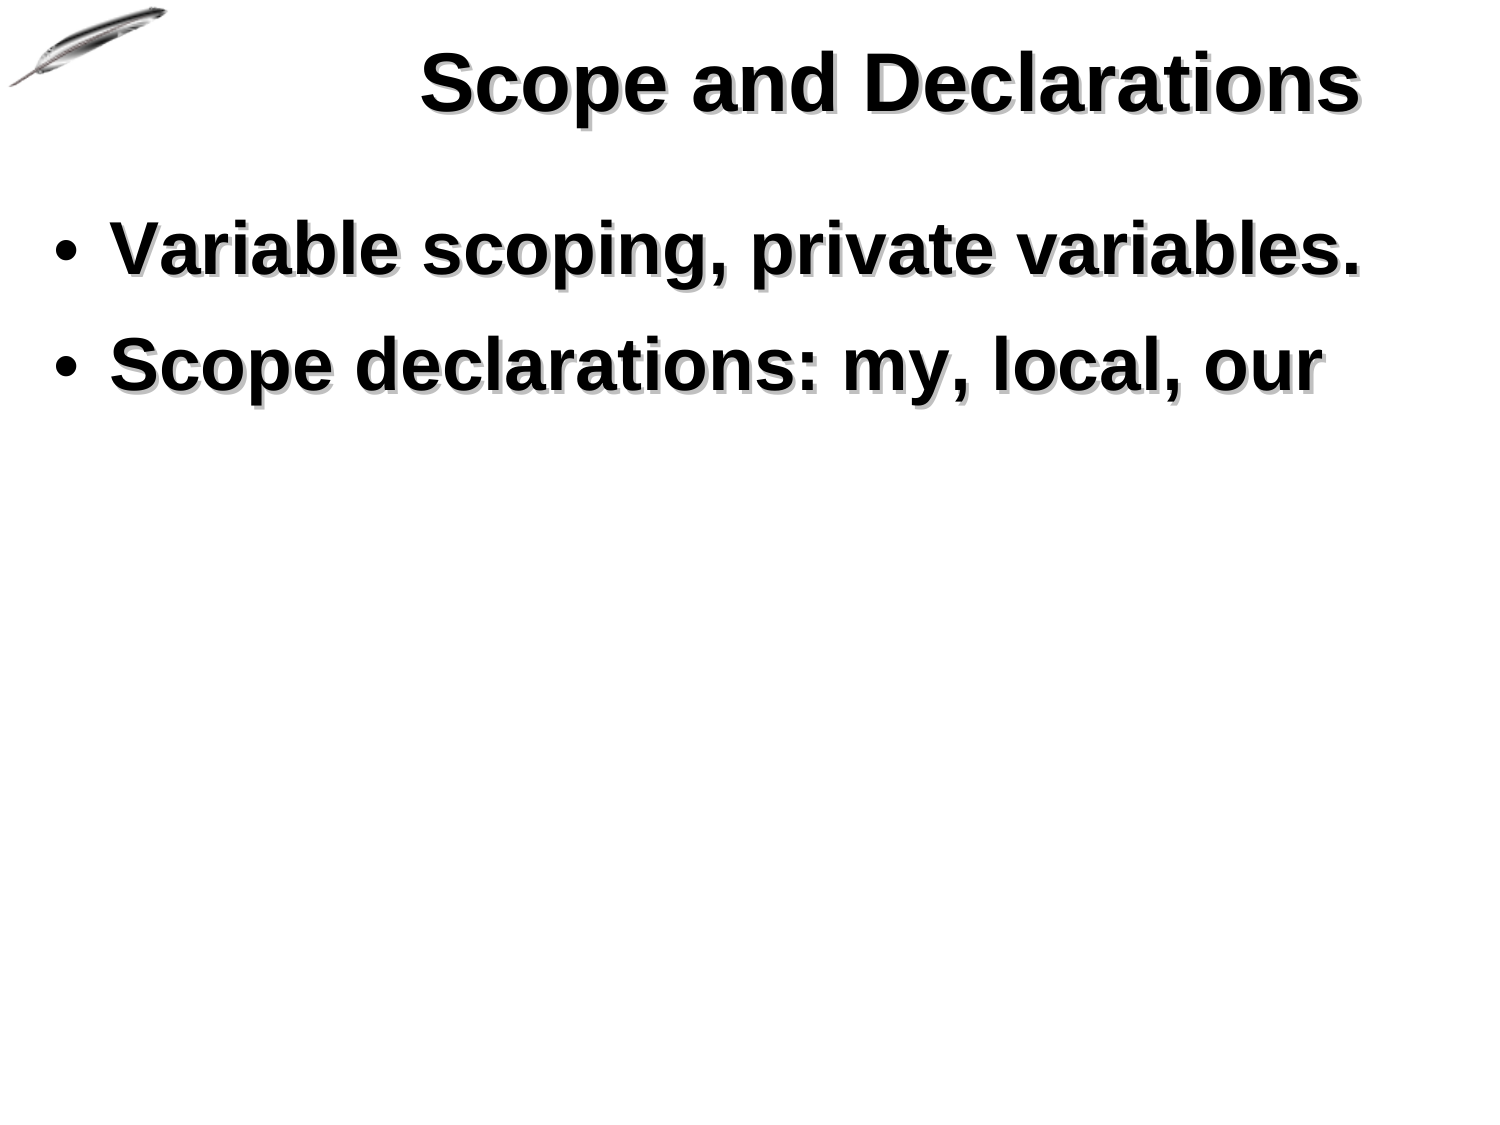

# Scope and Declarations
Variable scoping, private variables.
Scope declarations: my, local, our